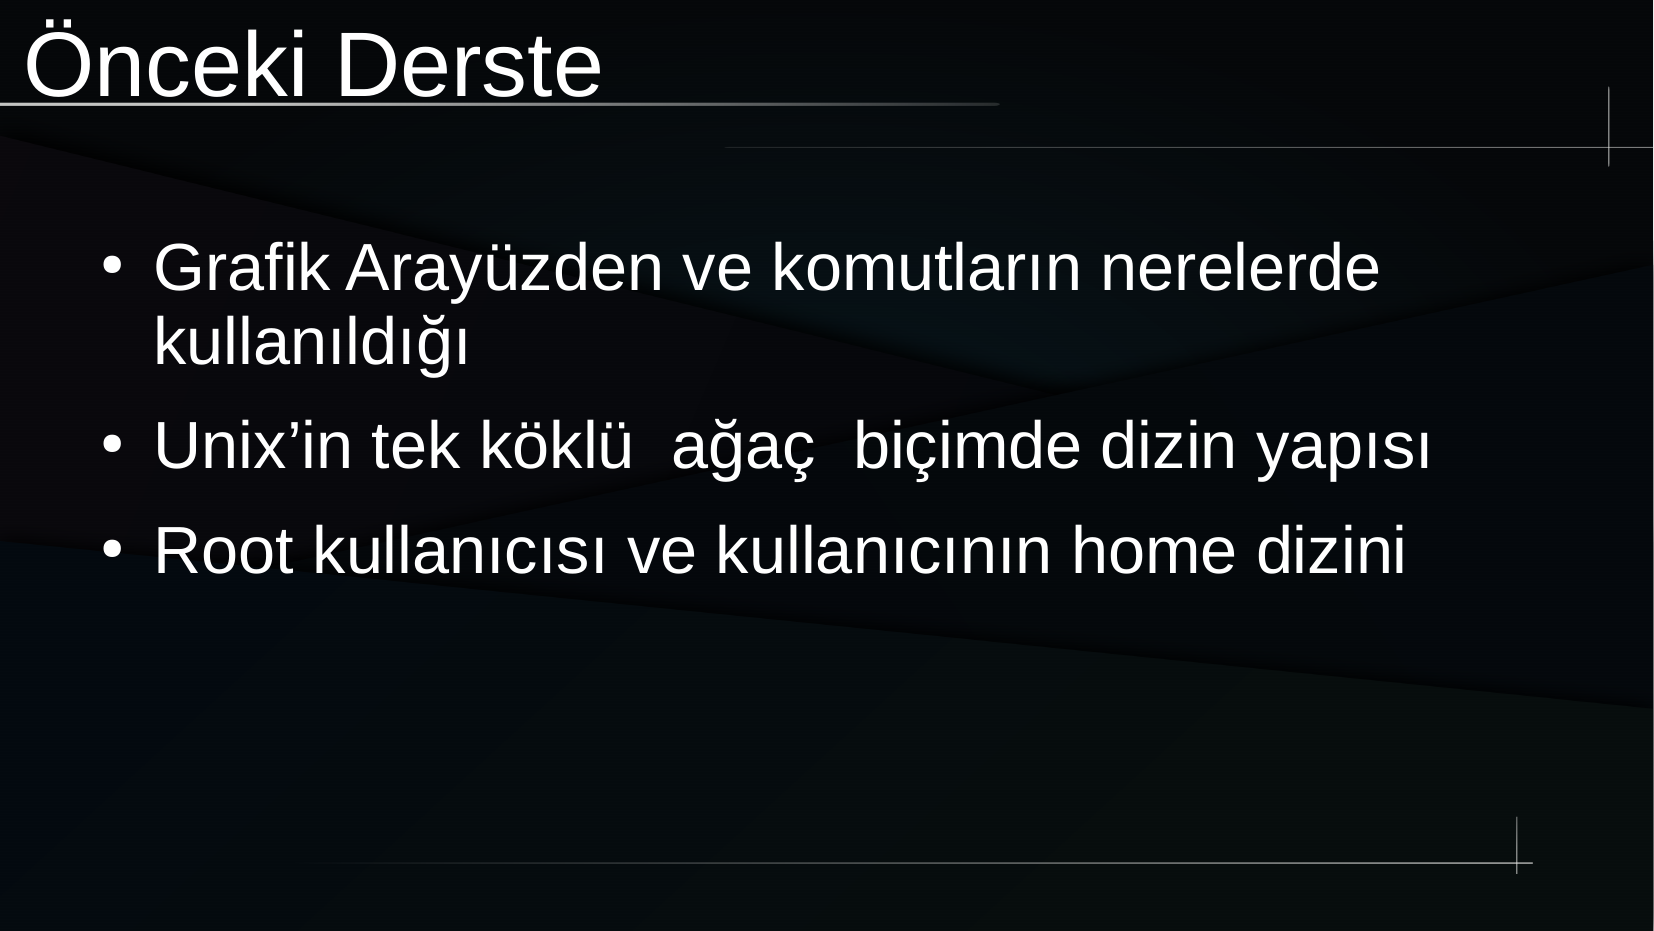

# Önceki Derste
Grafik Arayüzden ve komutların nerelerde kullanıldığı
Unix’in tek köklü ağaç biçimde dizin yapısı
Root kullanıcısı ve kullanıcının home dizini